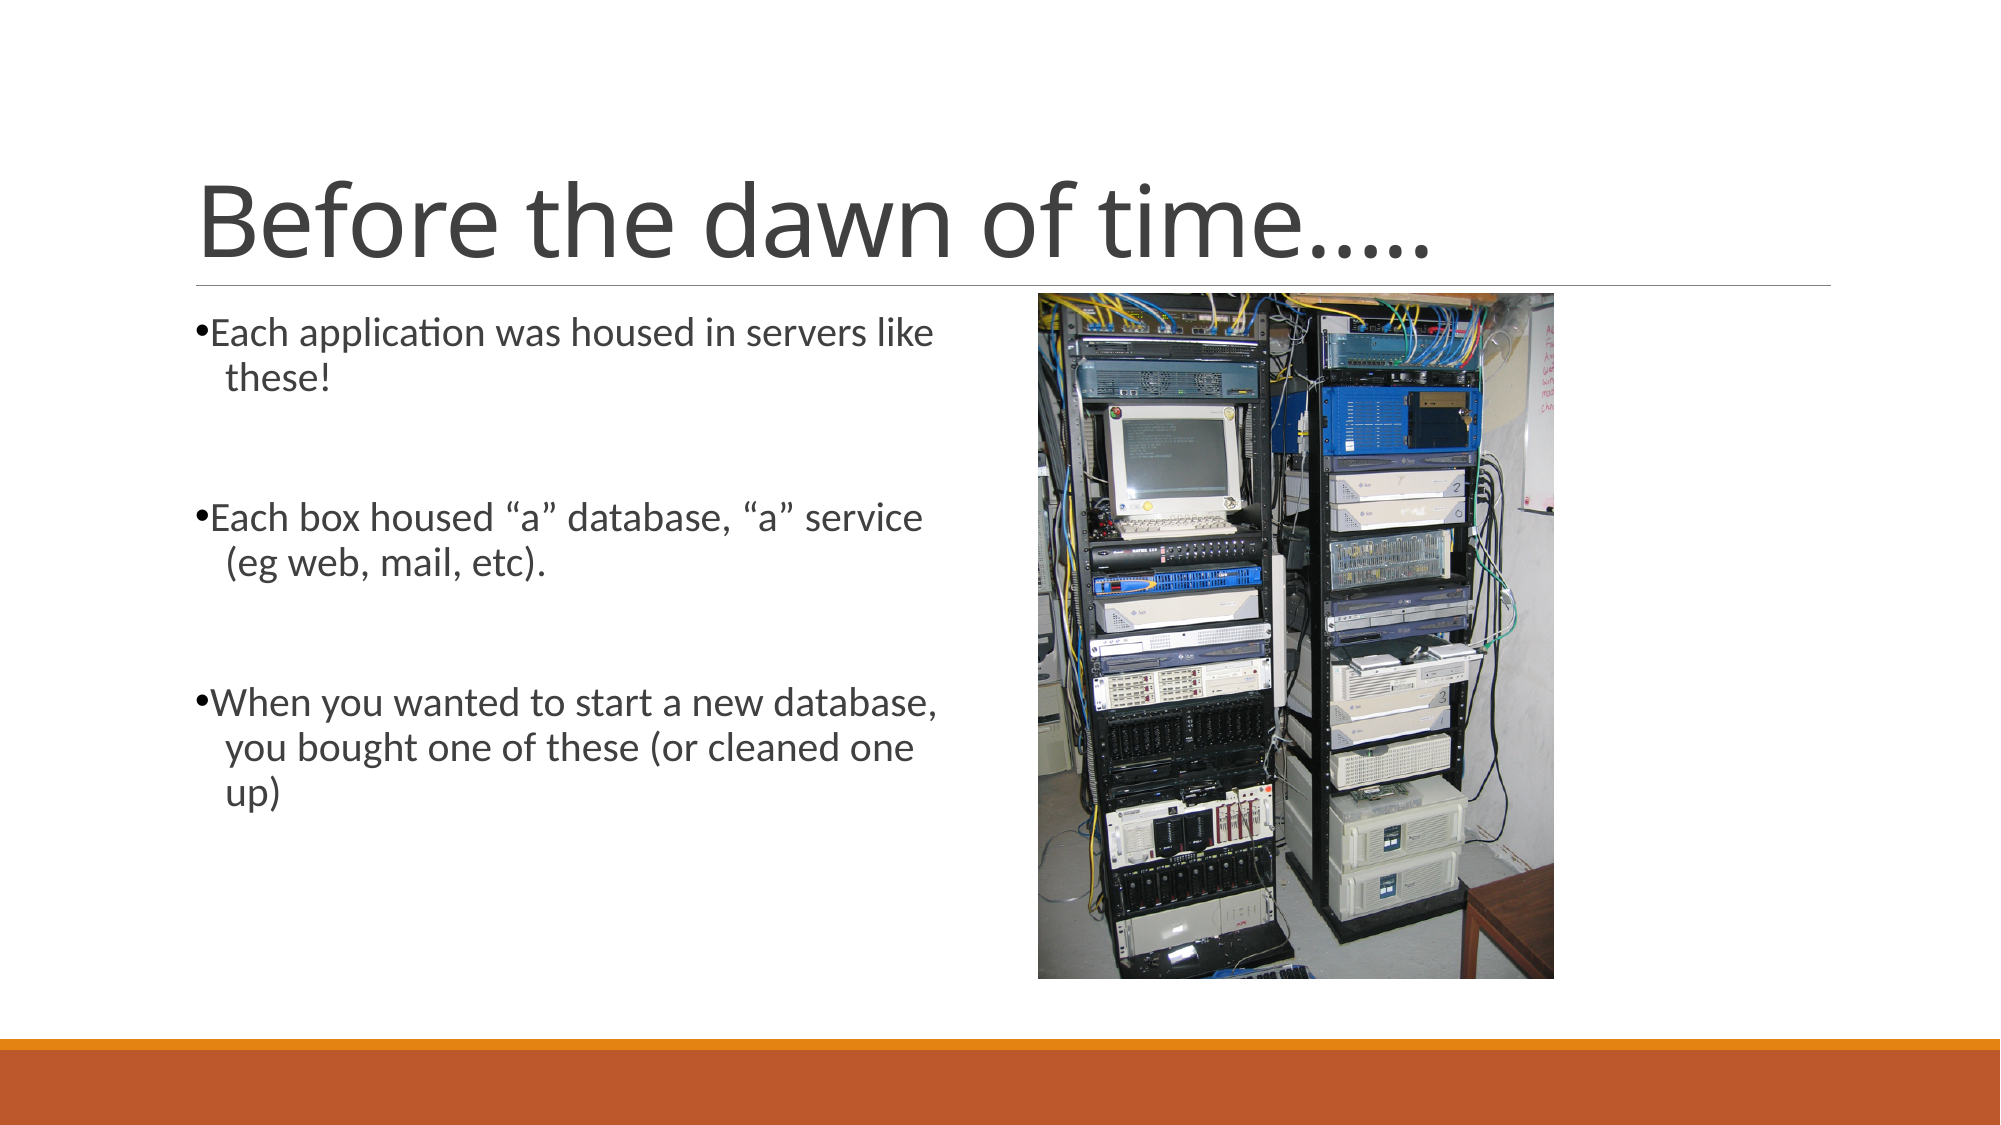

# Before the dawn of time…..
Each application was housed in servers like these!
Each box housed “a” database, “a” service (eg web, mail, etc).
When you wanted to start a new database, you bought one of these (or cleaned one up)